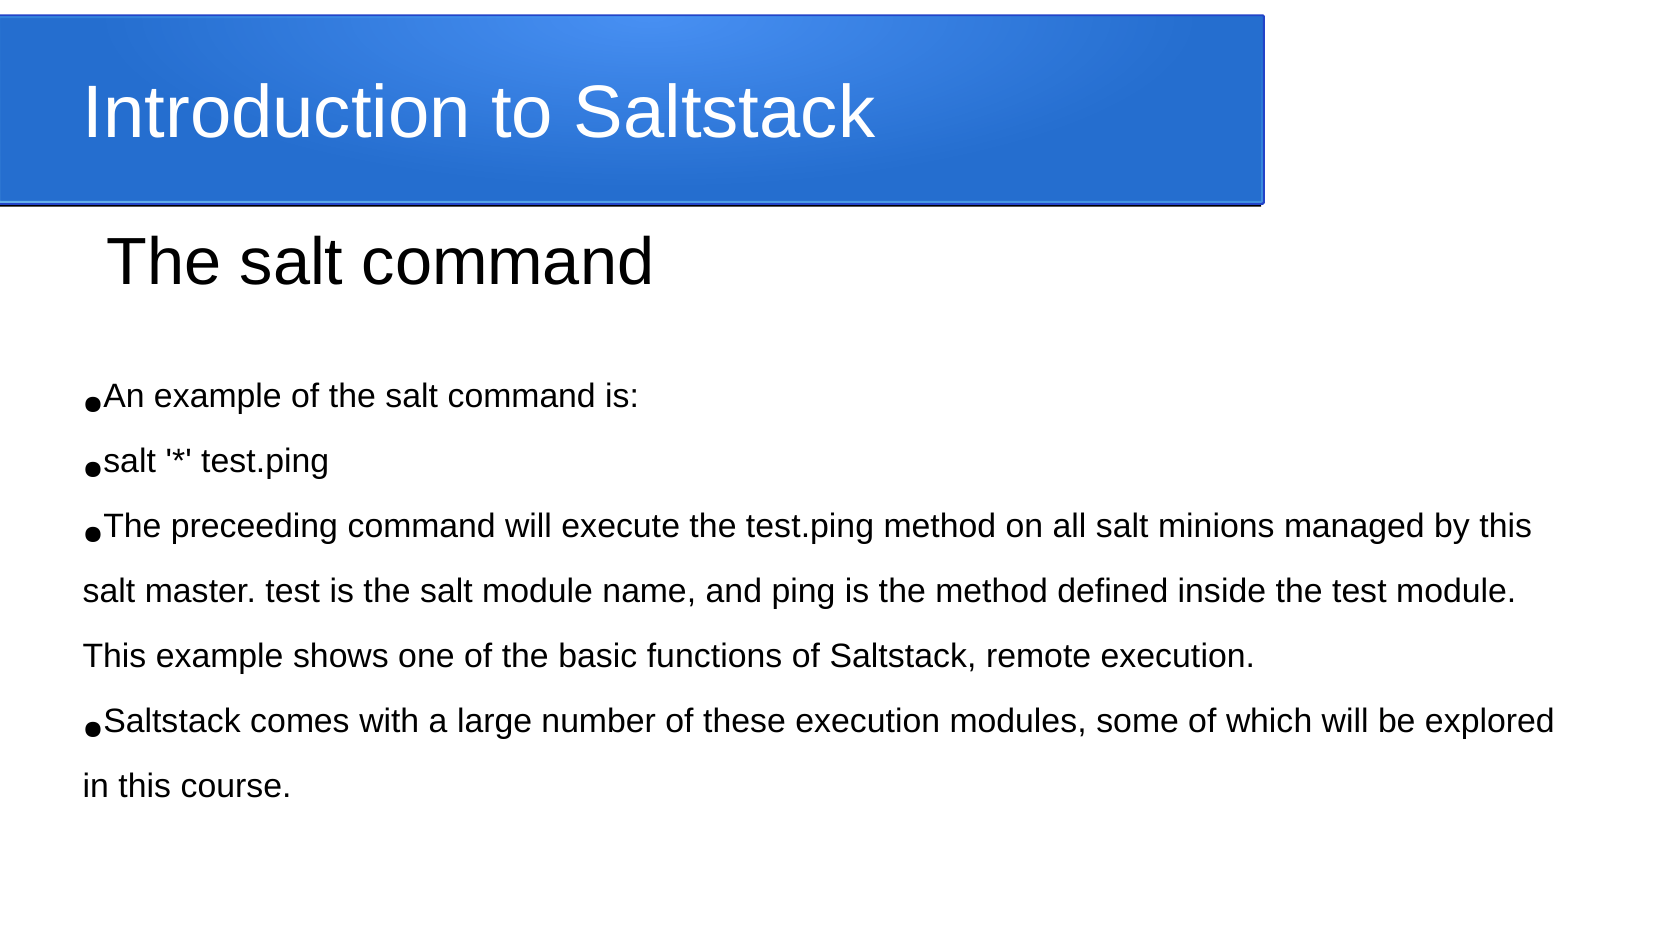

# Introduction to Saltstack
The salt command
An example of the salt command is:
salt '*' test.ping
The preceeding command will execute the test.ping method on all salt minions managed by this salt master. test is the salt module name, and ping is the method defined inside the test module. This example shows one of the basic functions of Saltstack, remote execution.
Saltstack comes with a large number of these execution modules, some of which will be explored in this course.